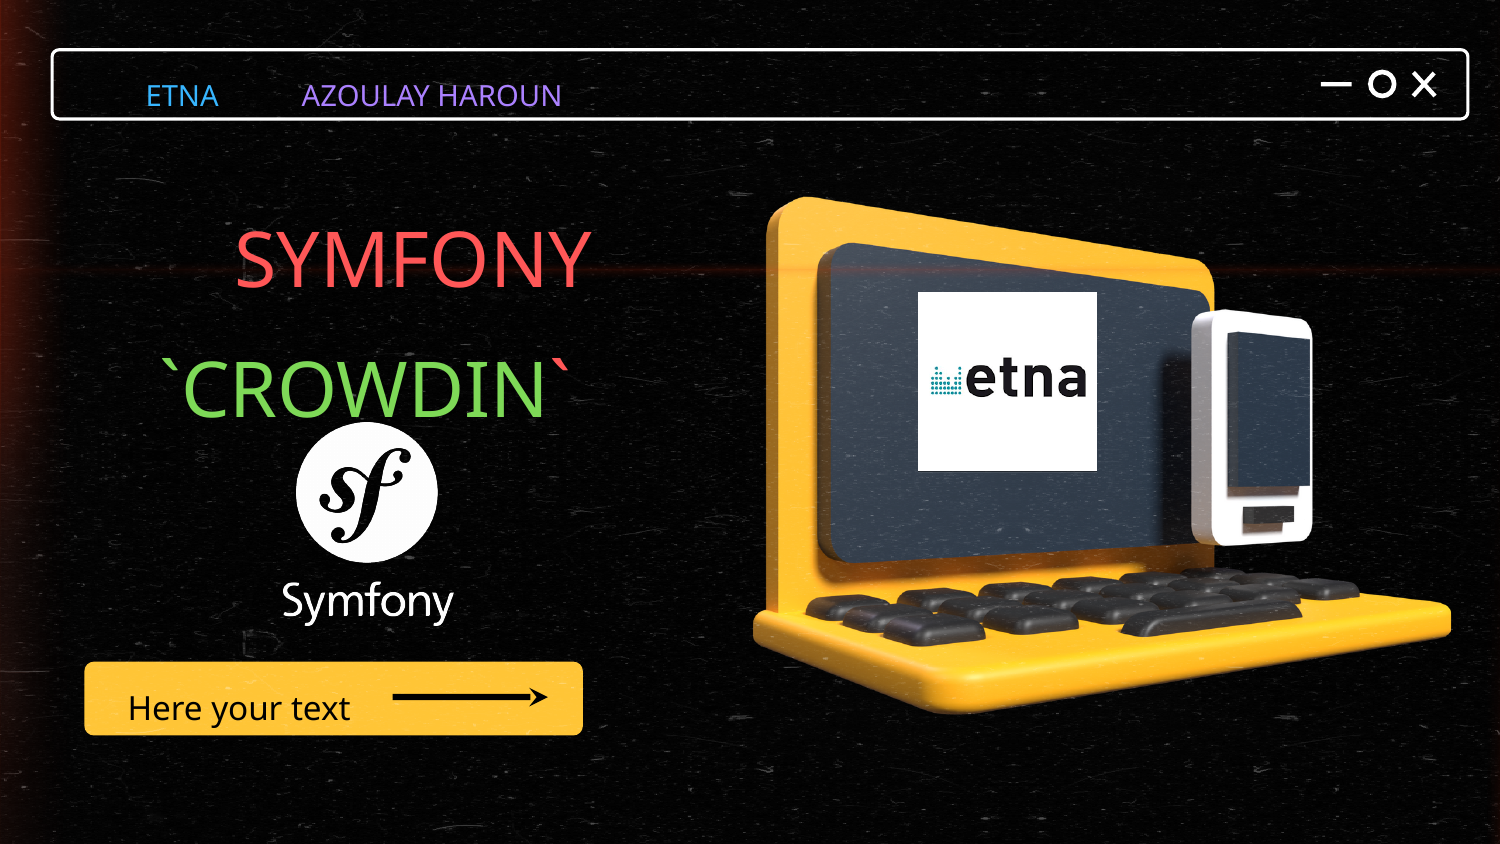

ETNA AZOULAY HAROUN
SYMFONY
`CROWDIN`
Here your text